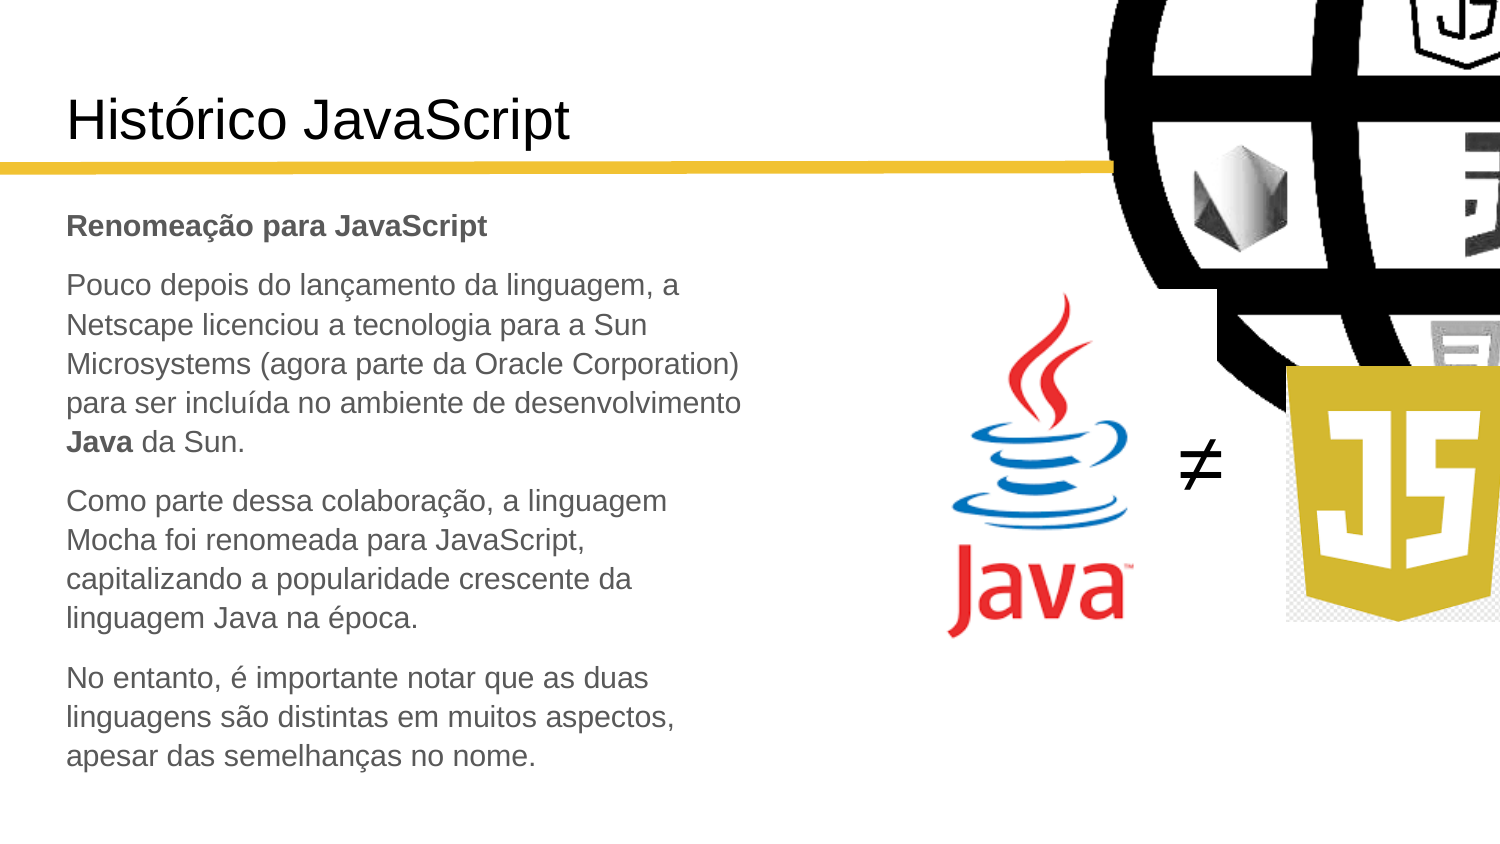

# Histórico JavaScript
Renomeação para JavaScript
Pouco depois do lançamento da linguagem, a Netscape licenciou a tecnologia para a Sun Microsystems (agora parte da Oracle Corporation) para ser incluída no ambiente de desenvolvimento Java da Sun.
Como parte dessa colaboração, a linguagem Mocha foi renomeada para JavaScript, capitalizando a popularidade crescente da linguagem Java na época.
No entanto, é importante notar que as duas linguagens são distintas em muitos aspectos, apesar das semelhanças no nome.
≠